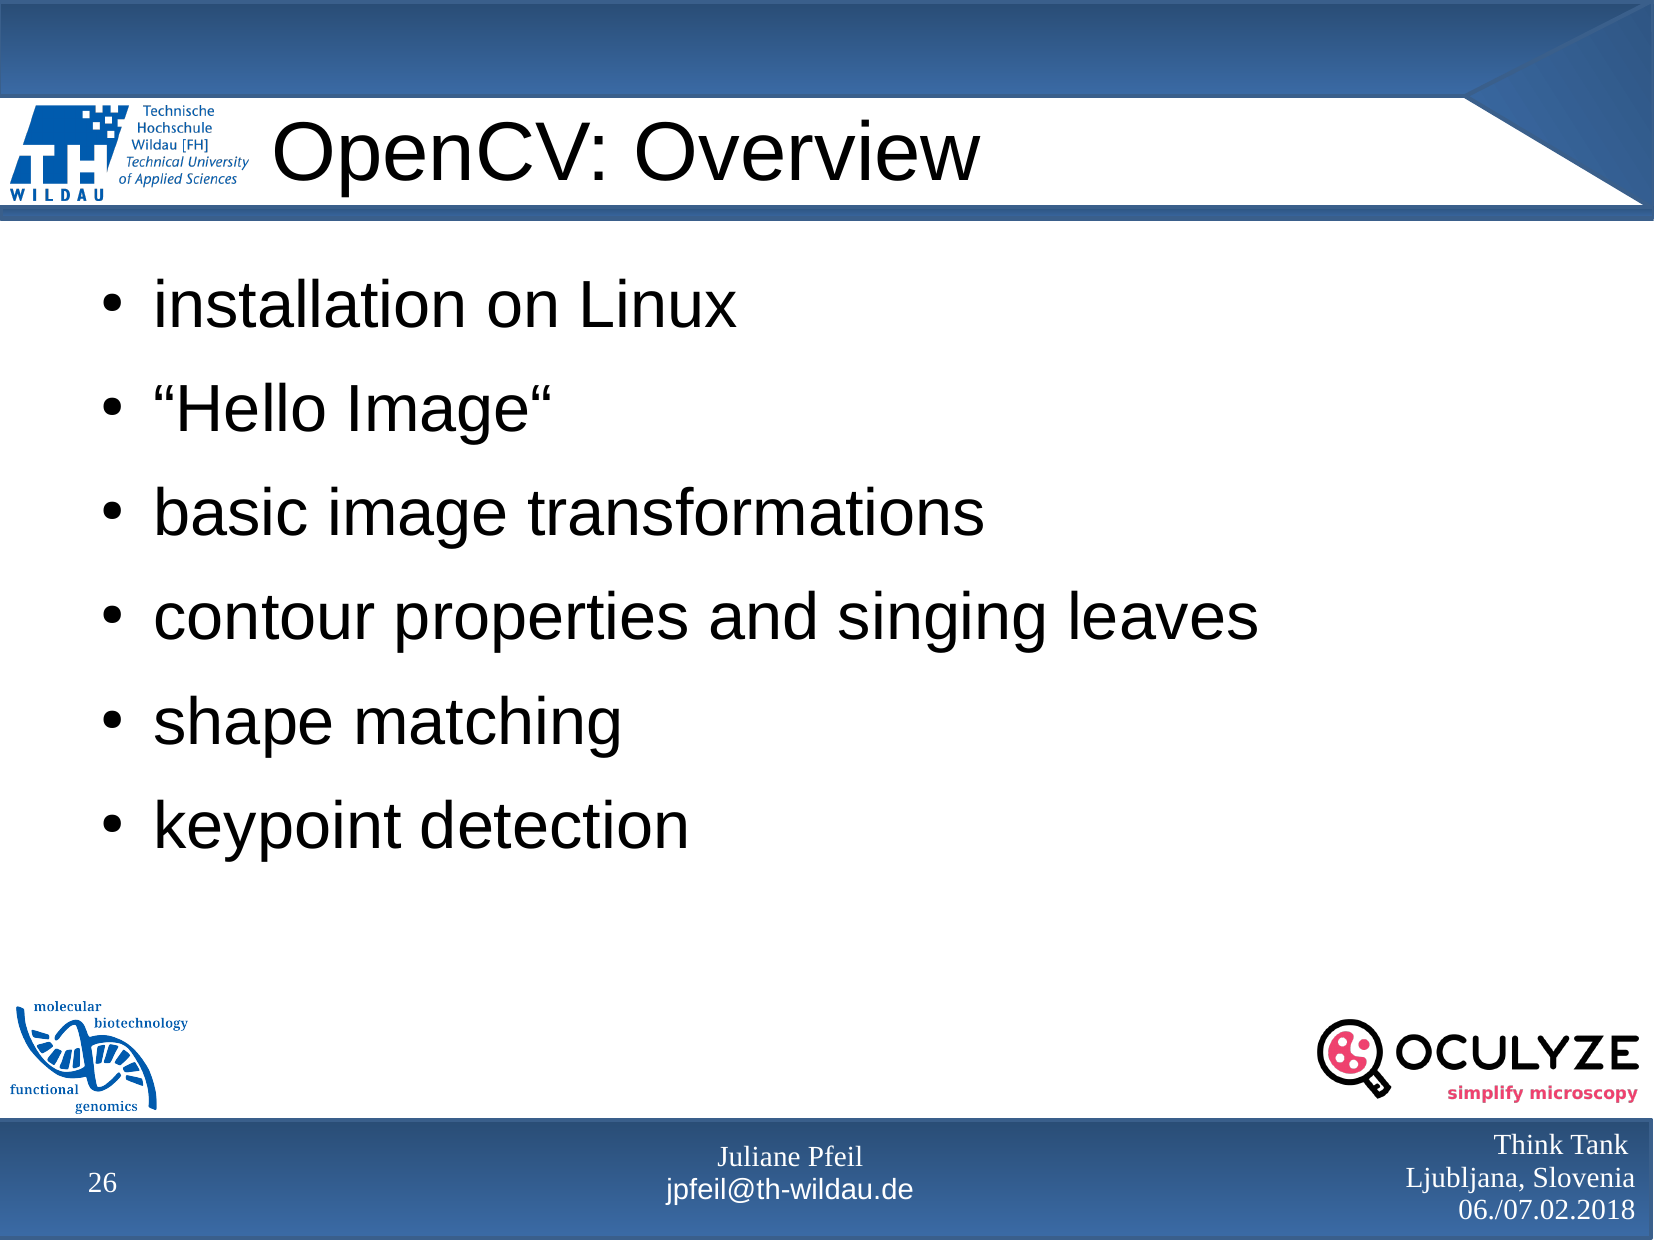

# OpenCV: Overview
installation on Linux
“Hello Image“
basic image transformations
contour properties and singing leaves
shape matching
keypoint detection